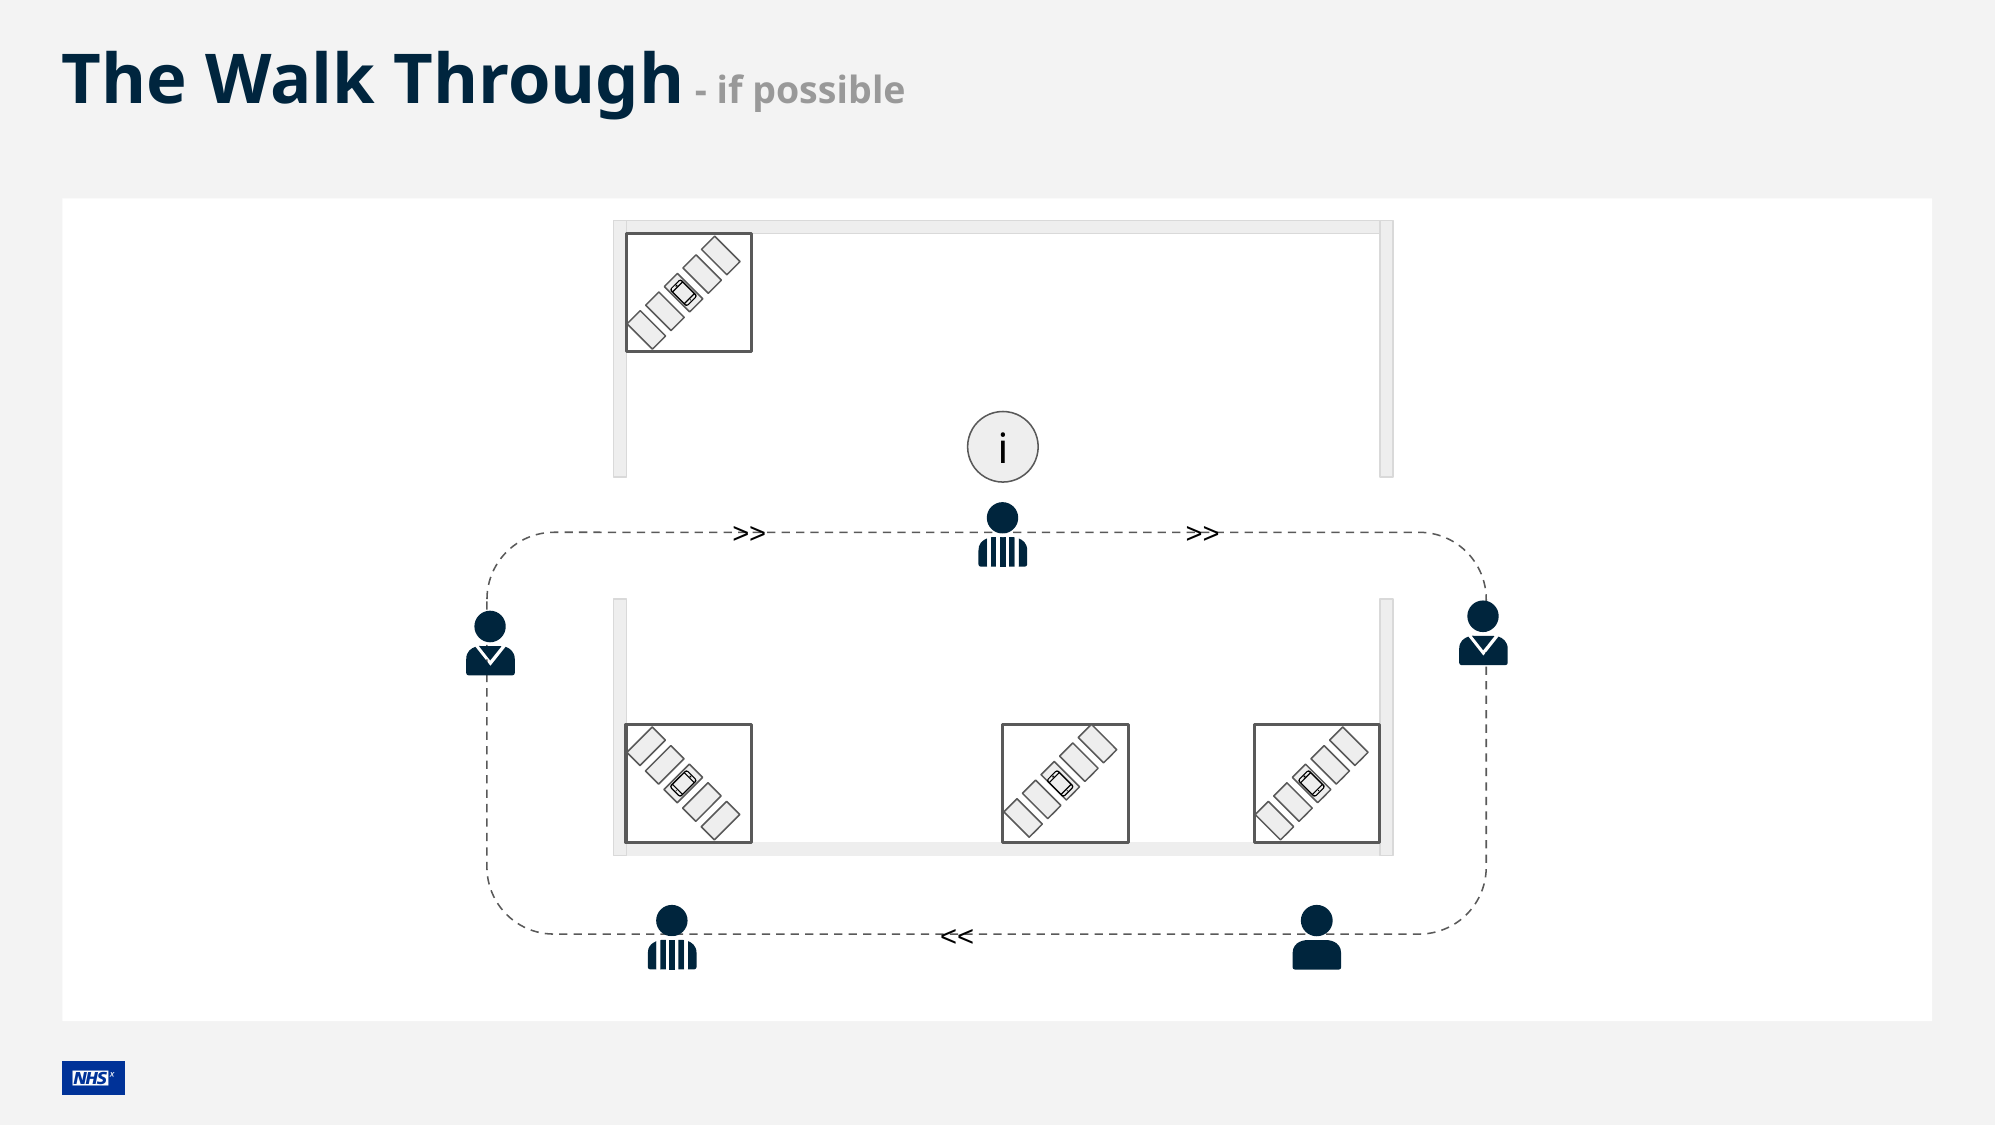

# The Walk Through - if possible
i
>>
>>
<<